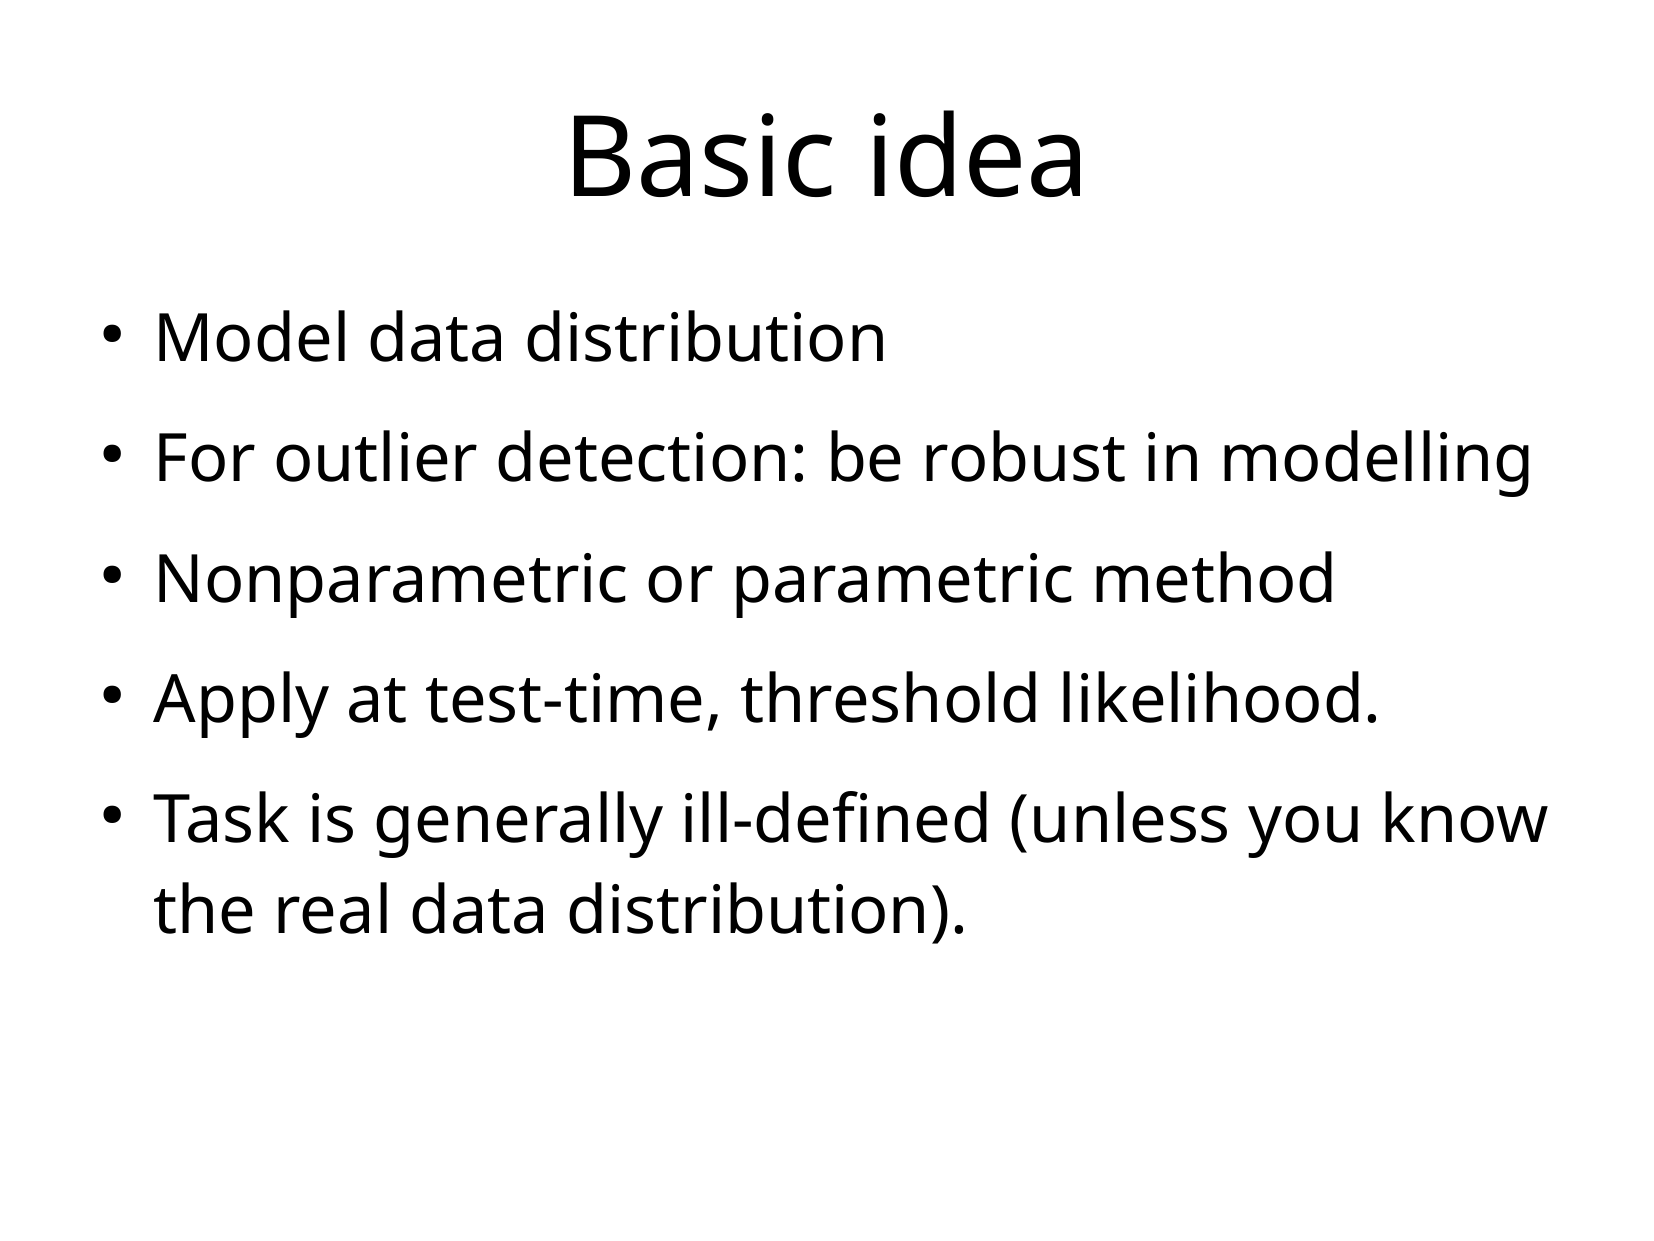

# Basic idea
Model data distribution
For outlier detection: be robust in modelling
Nonparametric or parametric method
Apply at test-time, threshold likelihood.
Task is generally ill-defined (unless you know the real data distribution).